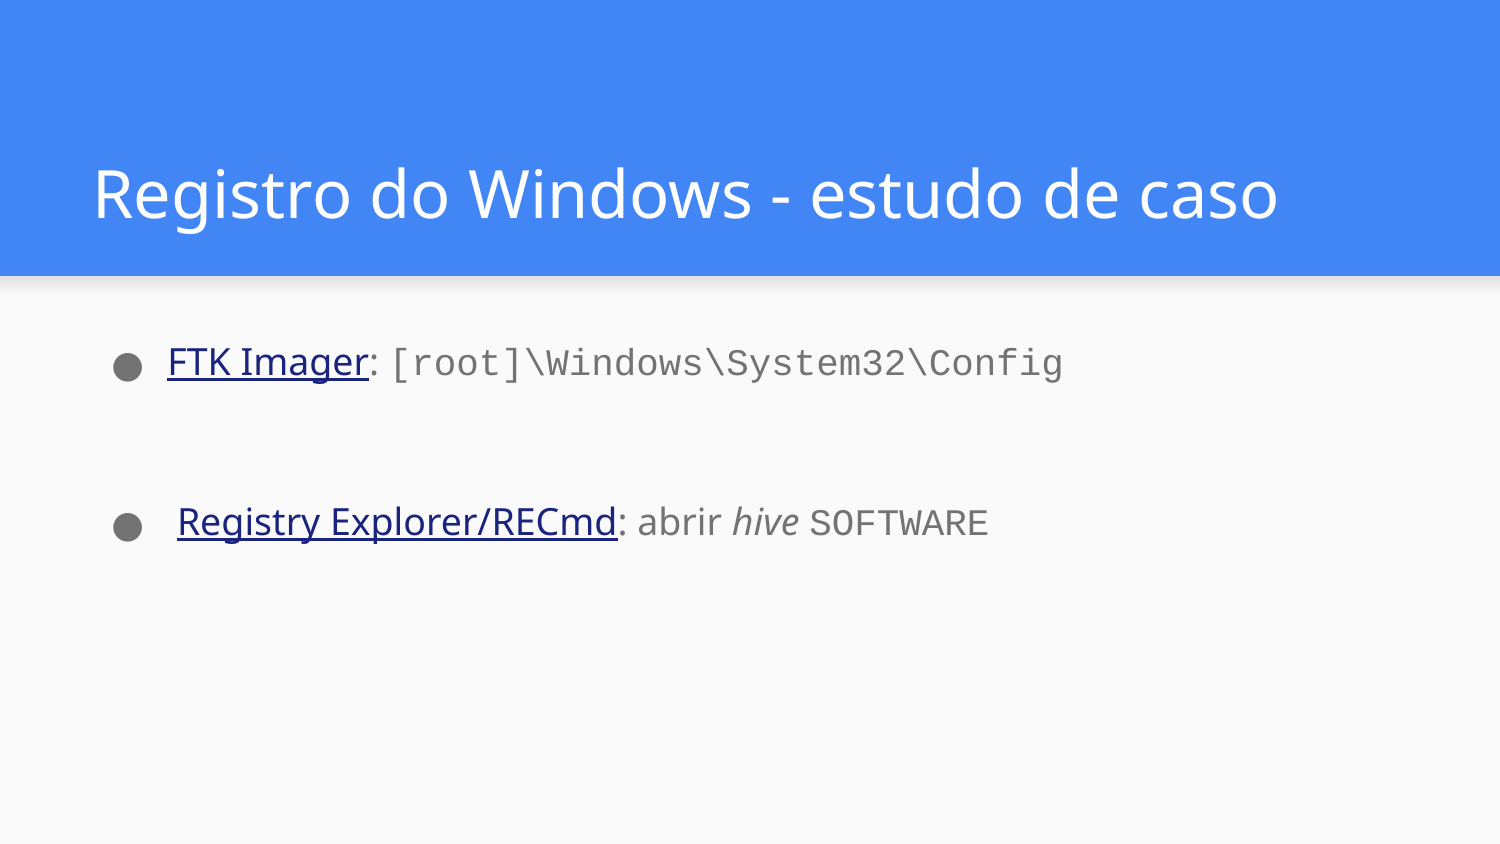

# Registro do Windows - estudo de caso
FTK Imager: [root]\Windows\System32\Config
 Registry Explorer/RECmd: abrir hive SOFTWARE